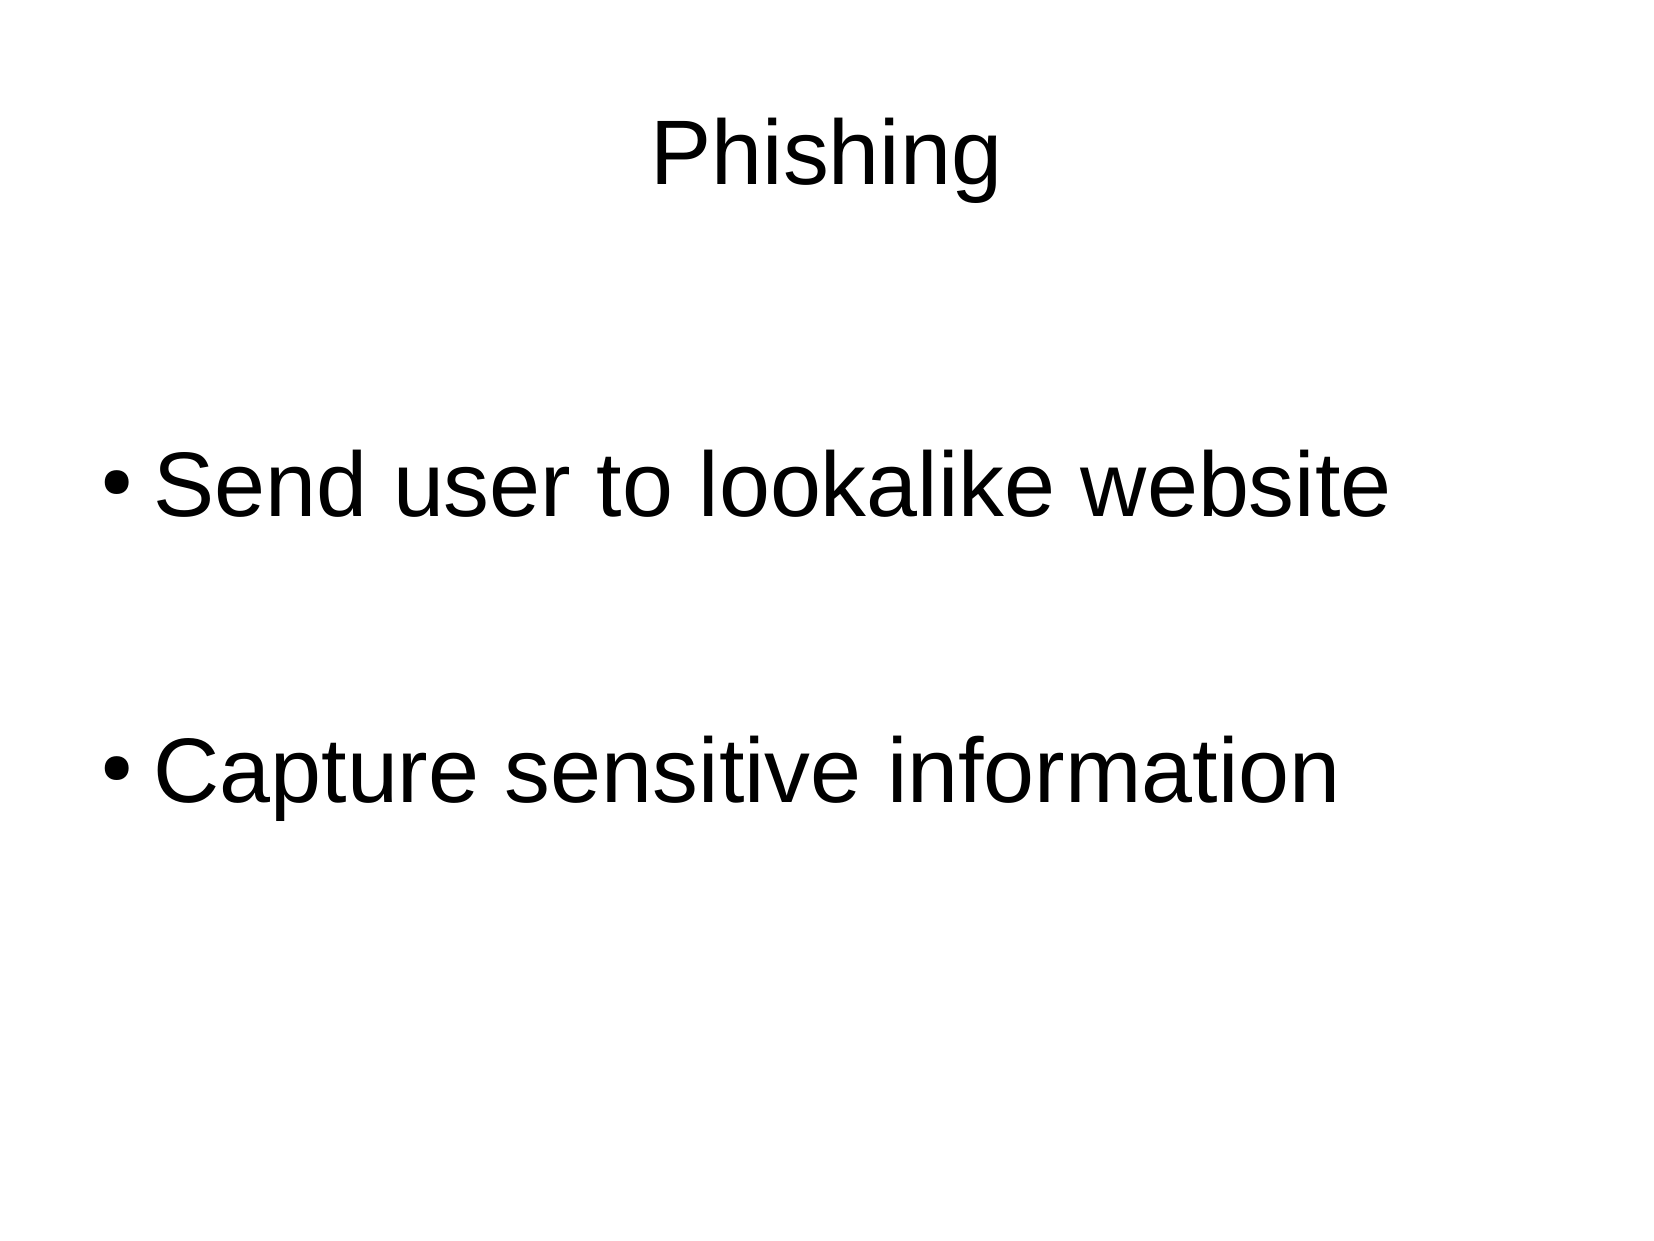

# Phishing
Send user to lookalike website
Capture sensitive information